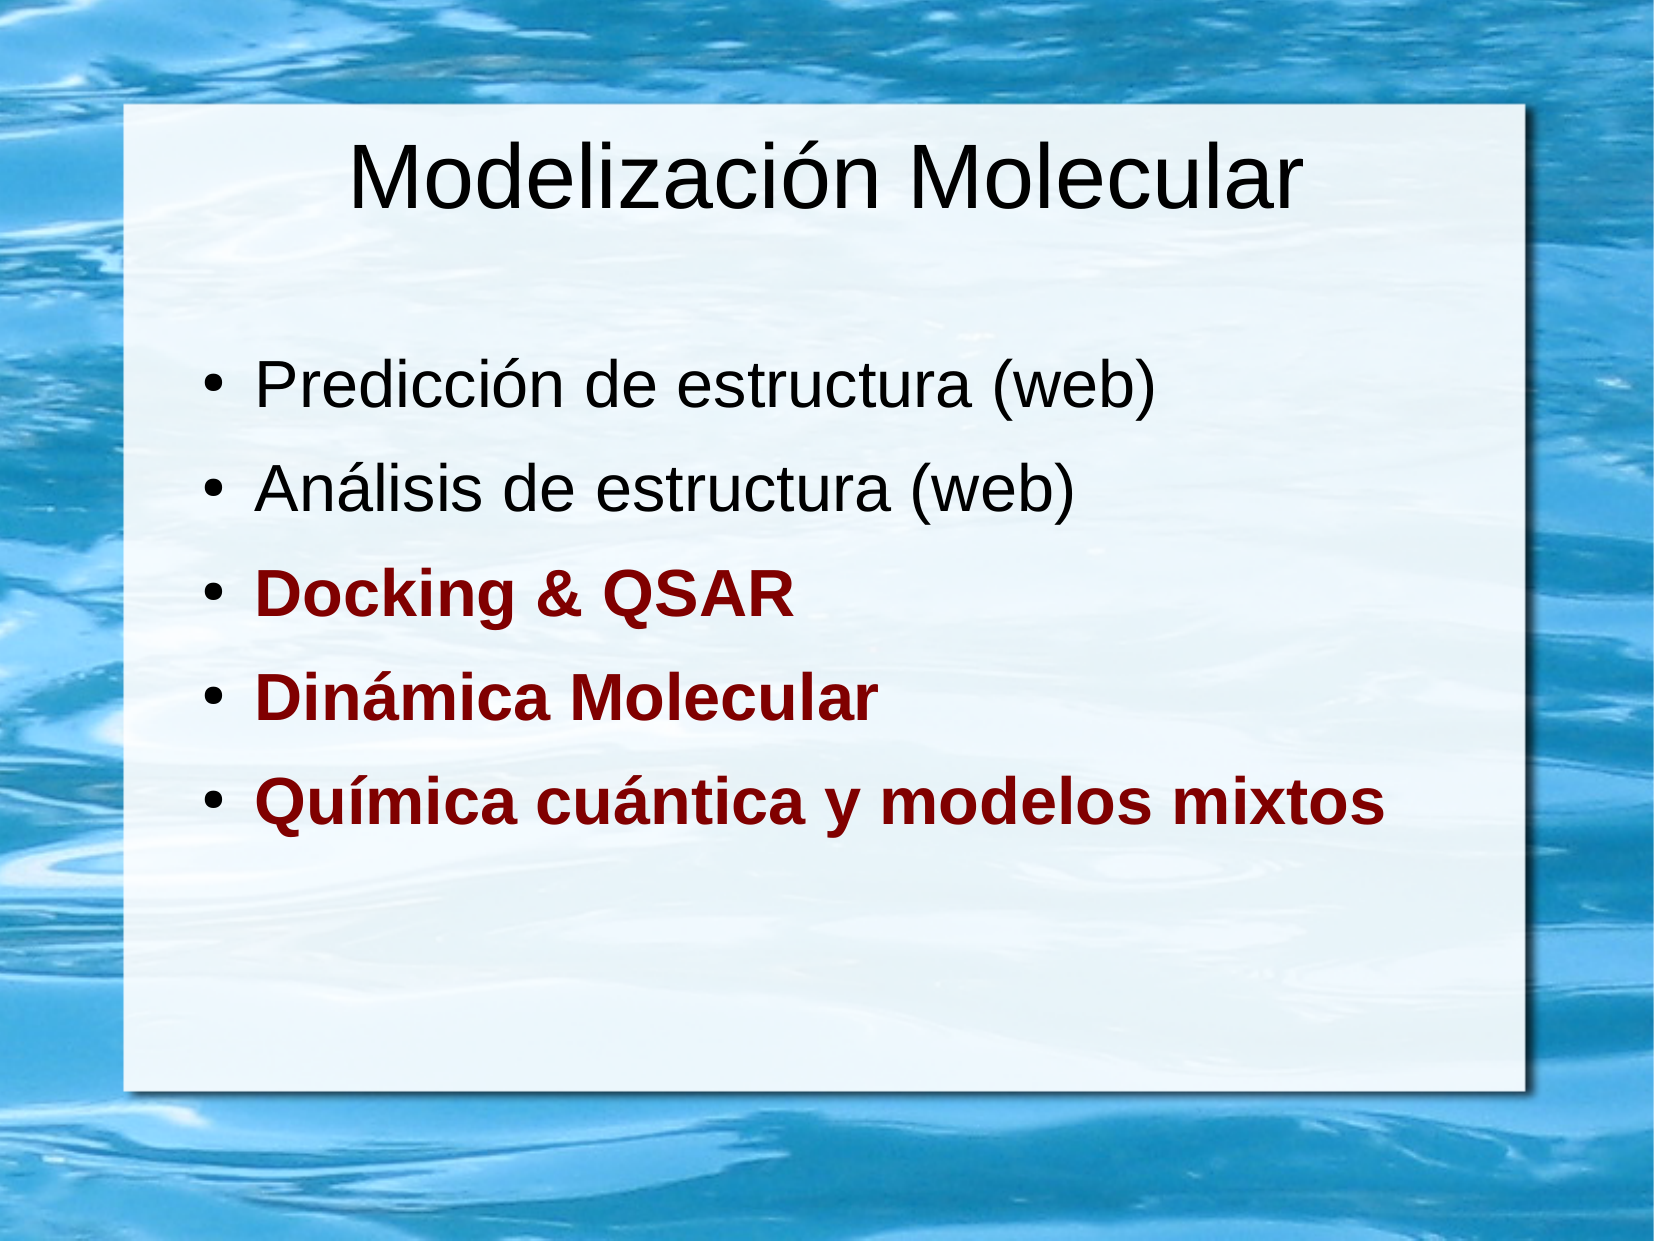

# Modelización Molecular
Predicción de estructura (web)
Análisis de estructura (web)
Docking & QSAR
Dinámica Molecular
Química cuántica y modelos mixtos